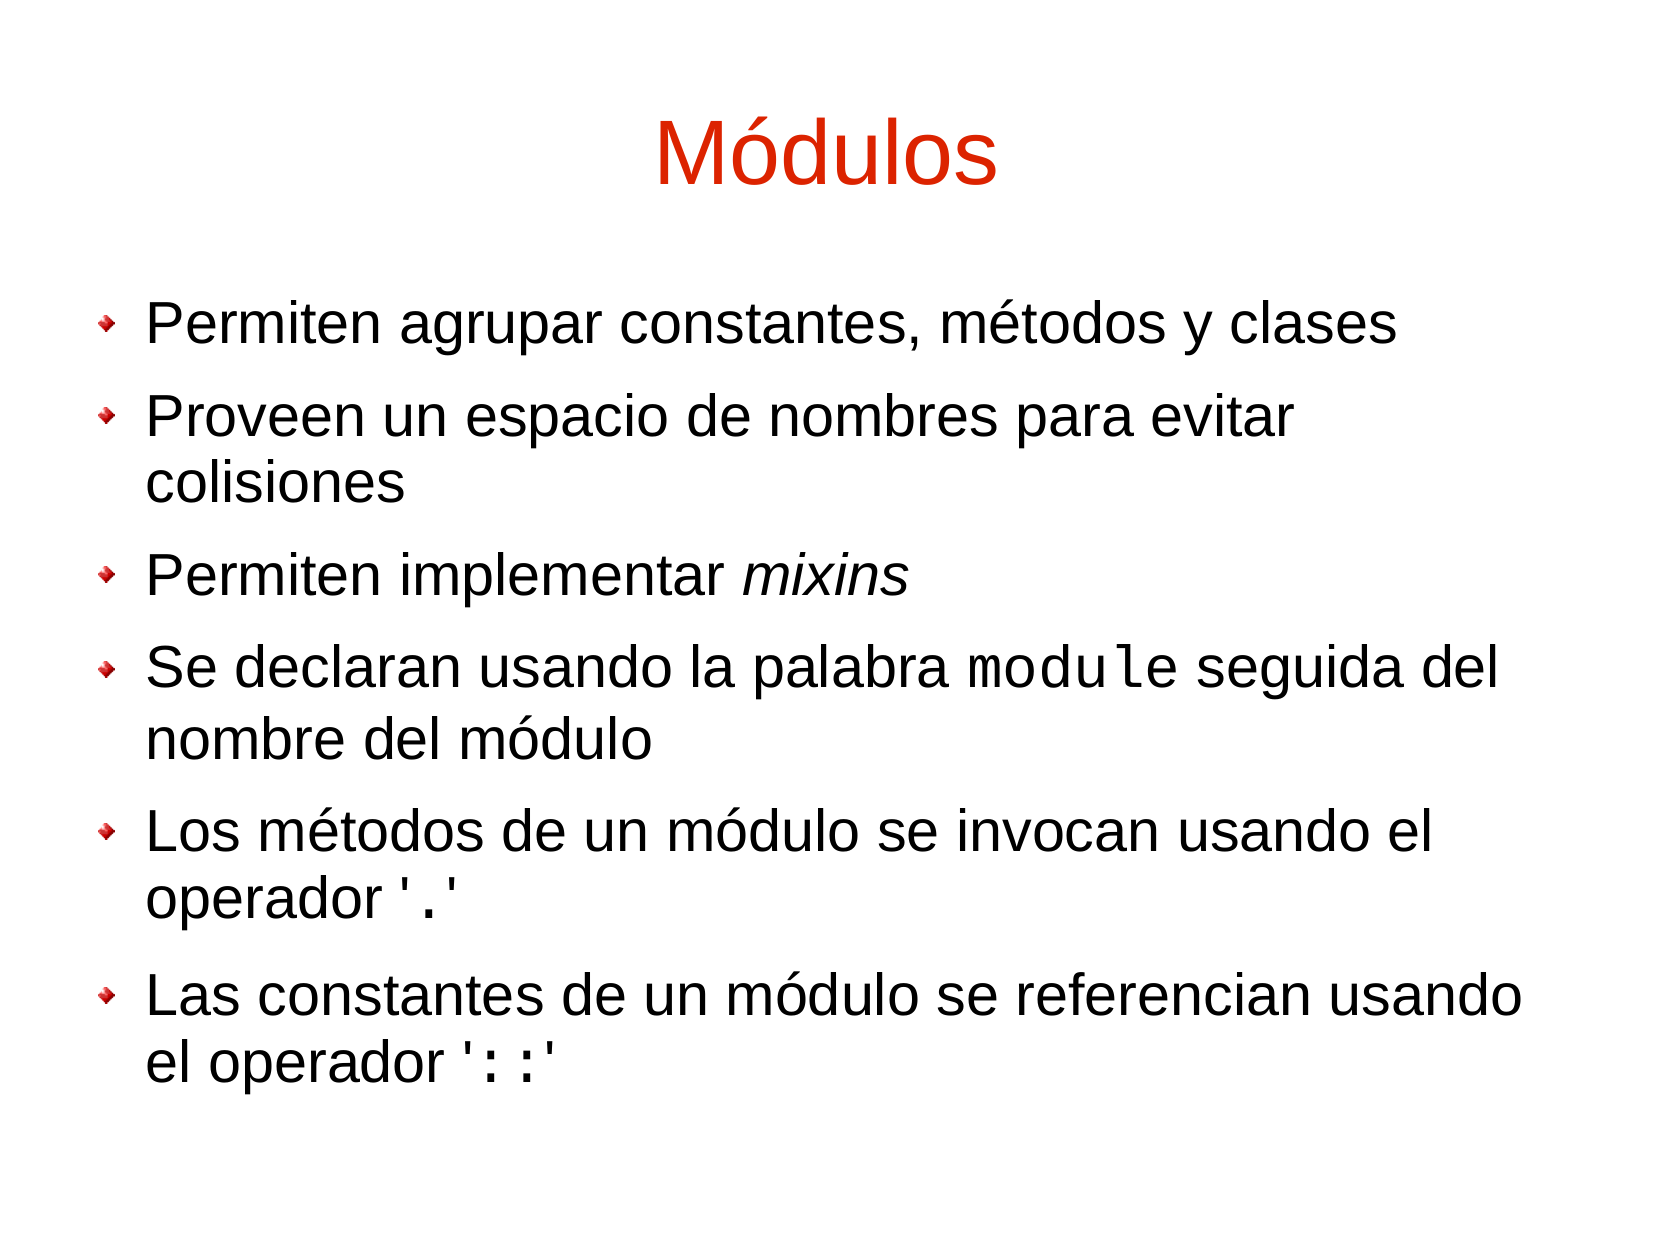

# Módulos
Permiten agrupar constantes, métodos y clases
Proveen un espacio de nombres para evitar colisiones
Permiten implementar mixins
Se declaran usando la palabra module seguida del nombre del módulo
Los métodos de un módulo se invocan usando el operador '.'
Las constantes de un módulo se referencian usando el operador '::'